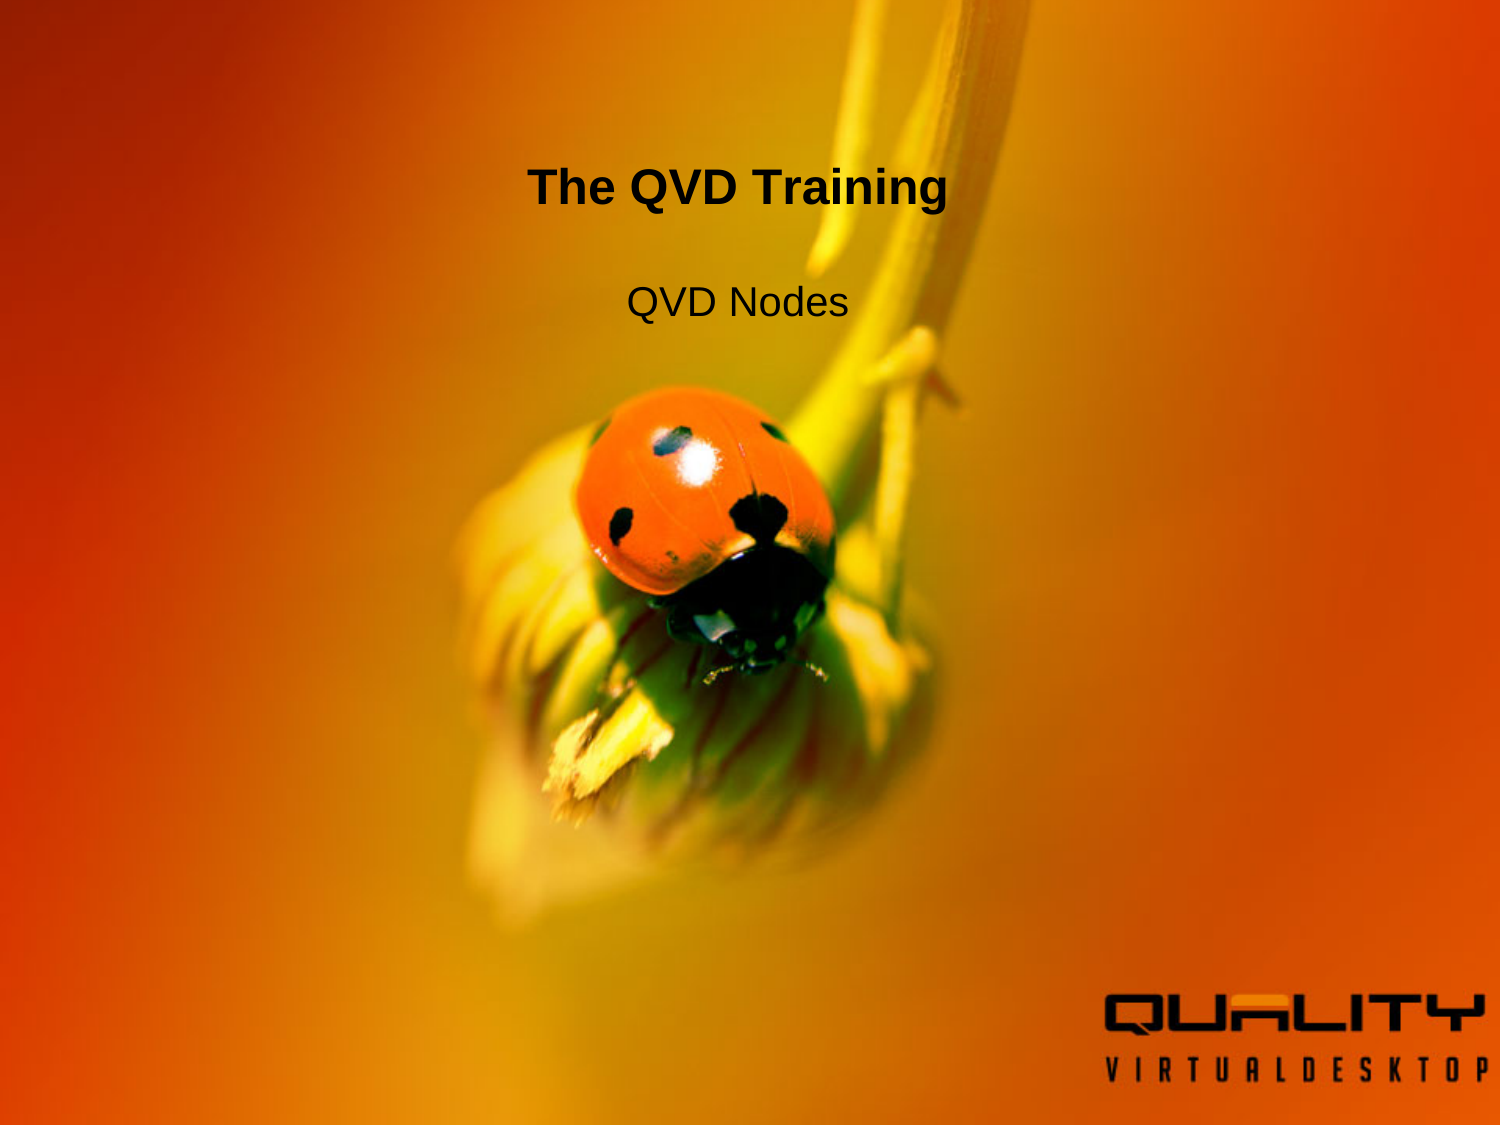

The QVD Training
QVD Nodes
# Nombre del Producto
Fulanito de Tal
Cargo